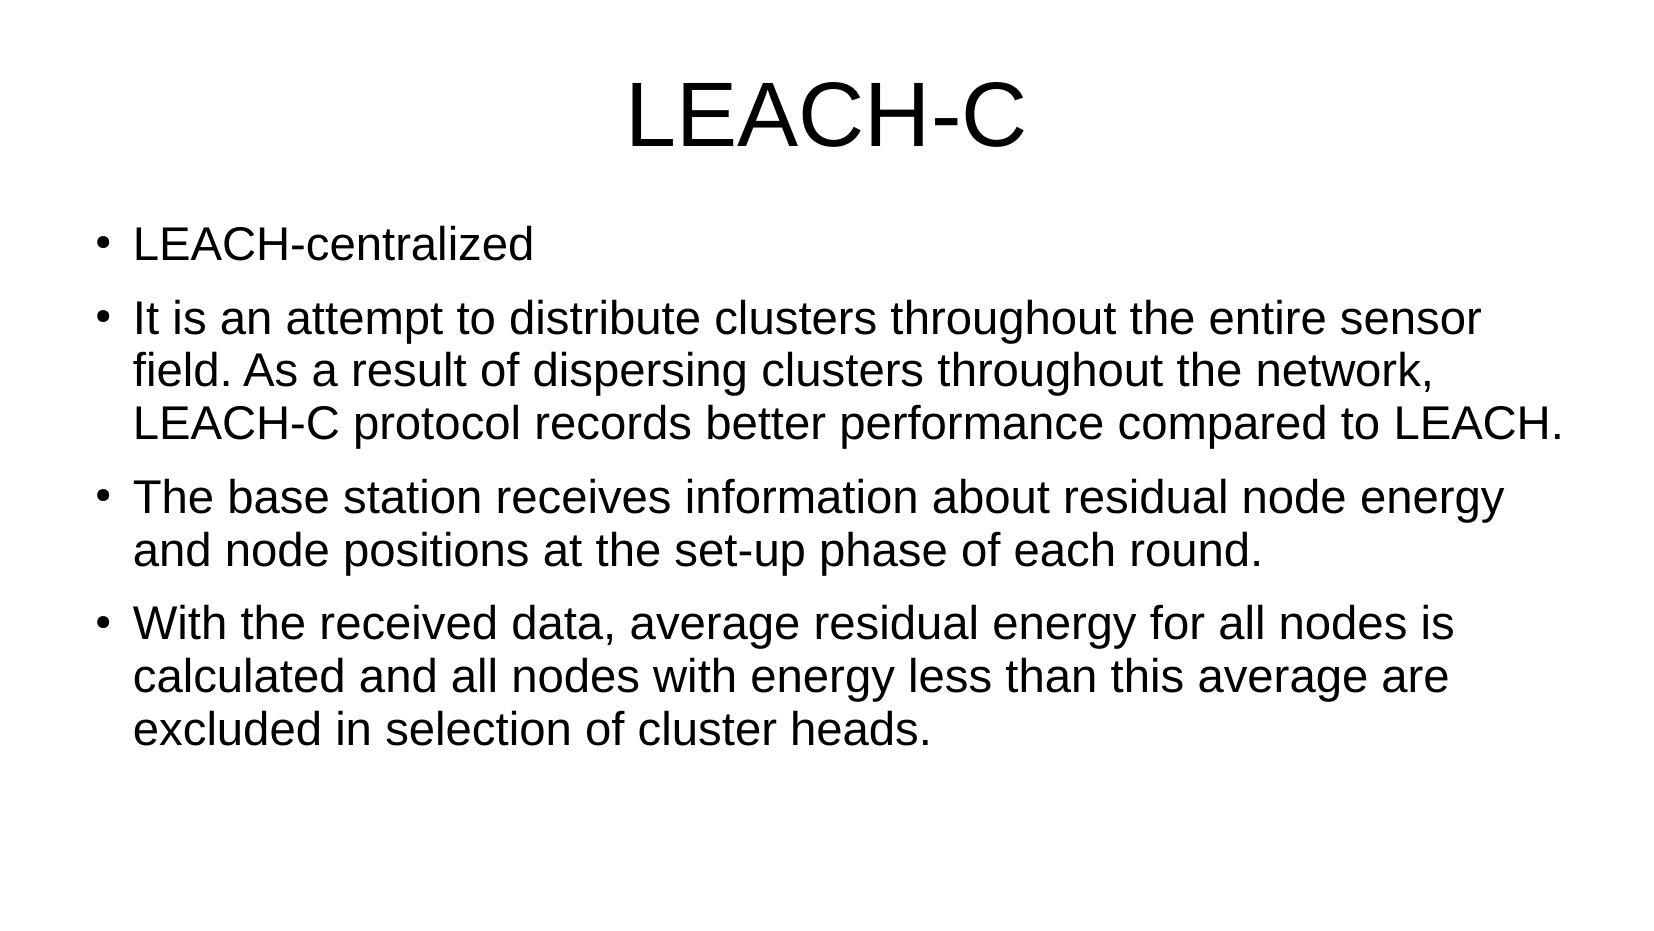

# LEACH-C
LEACH-centralized
It is an attempt to distribute clusters throughout the entire sensor field. As a result of dispersing clusters throughout the network, LEACH-C protocol records better performance compared to LEACH.
The base station receives information about residual node energy and node positions at the set-up phase of each round.
With the received data, average residual energy for all nodes is calculated and all nodes with energy less than this average are excluded in selection of cluster heads.